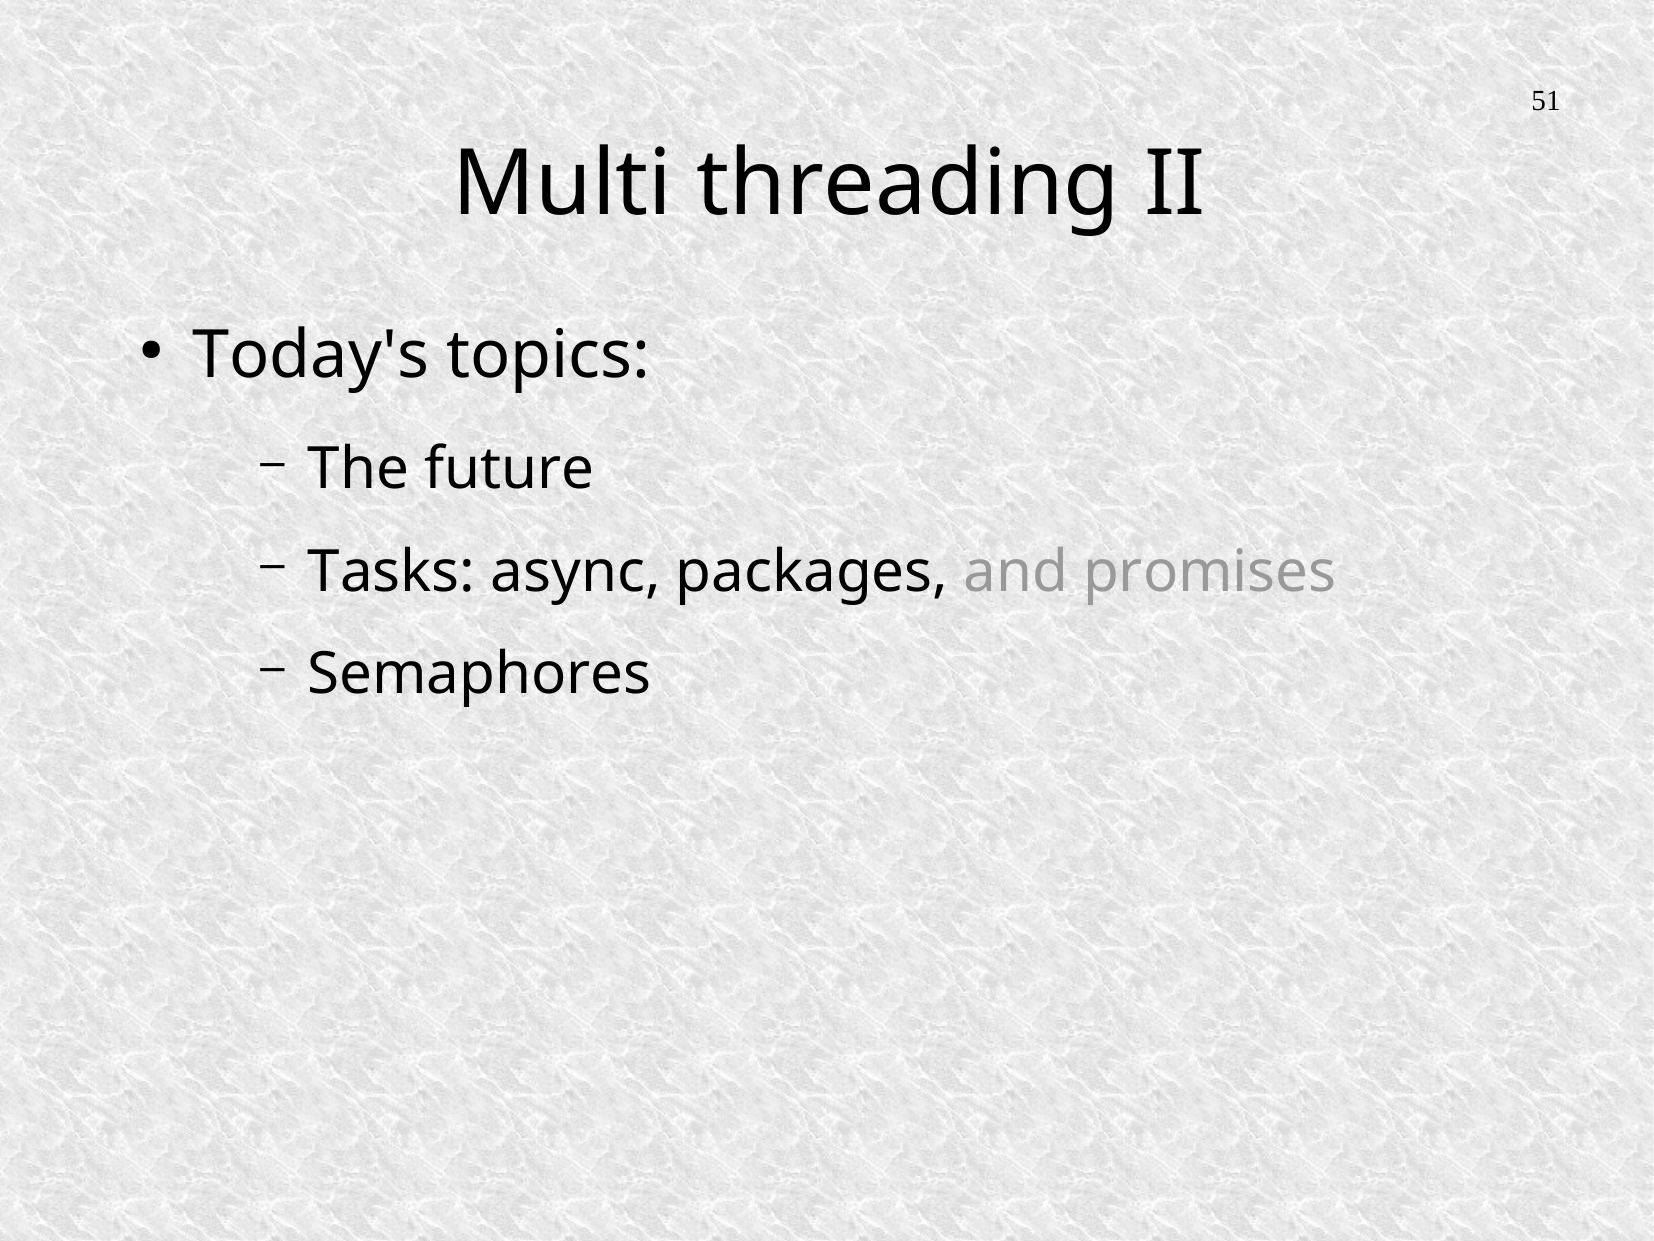

# Multi threading II
51
Today's topics:
The future
Tasks: async, packages, and promises
Semaphores